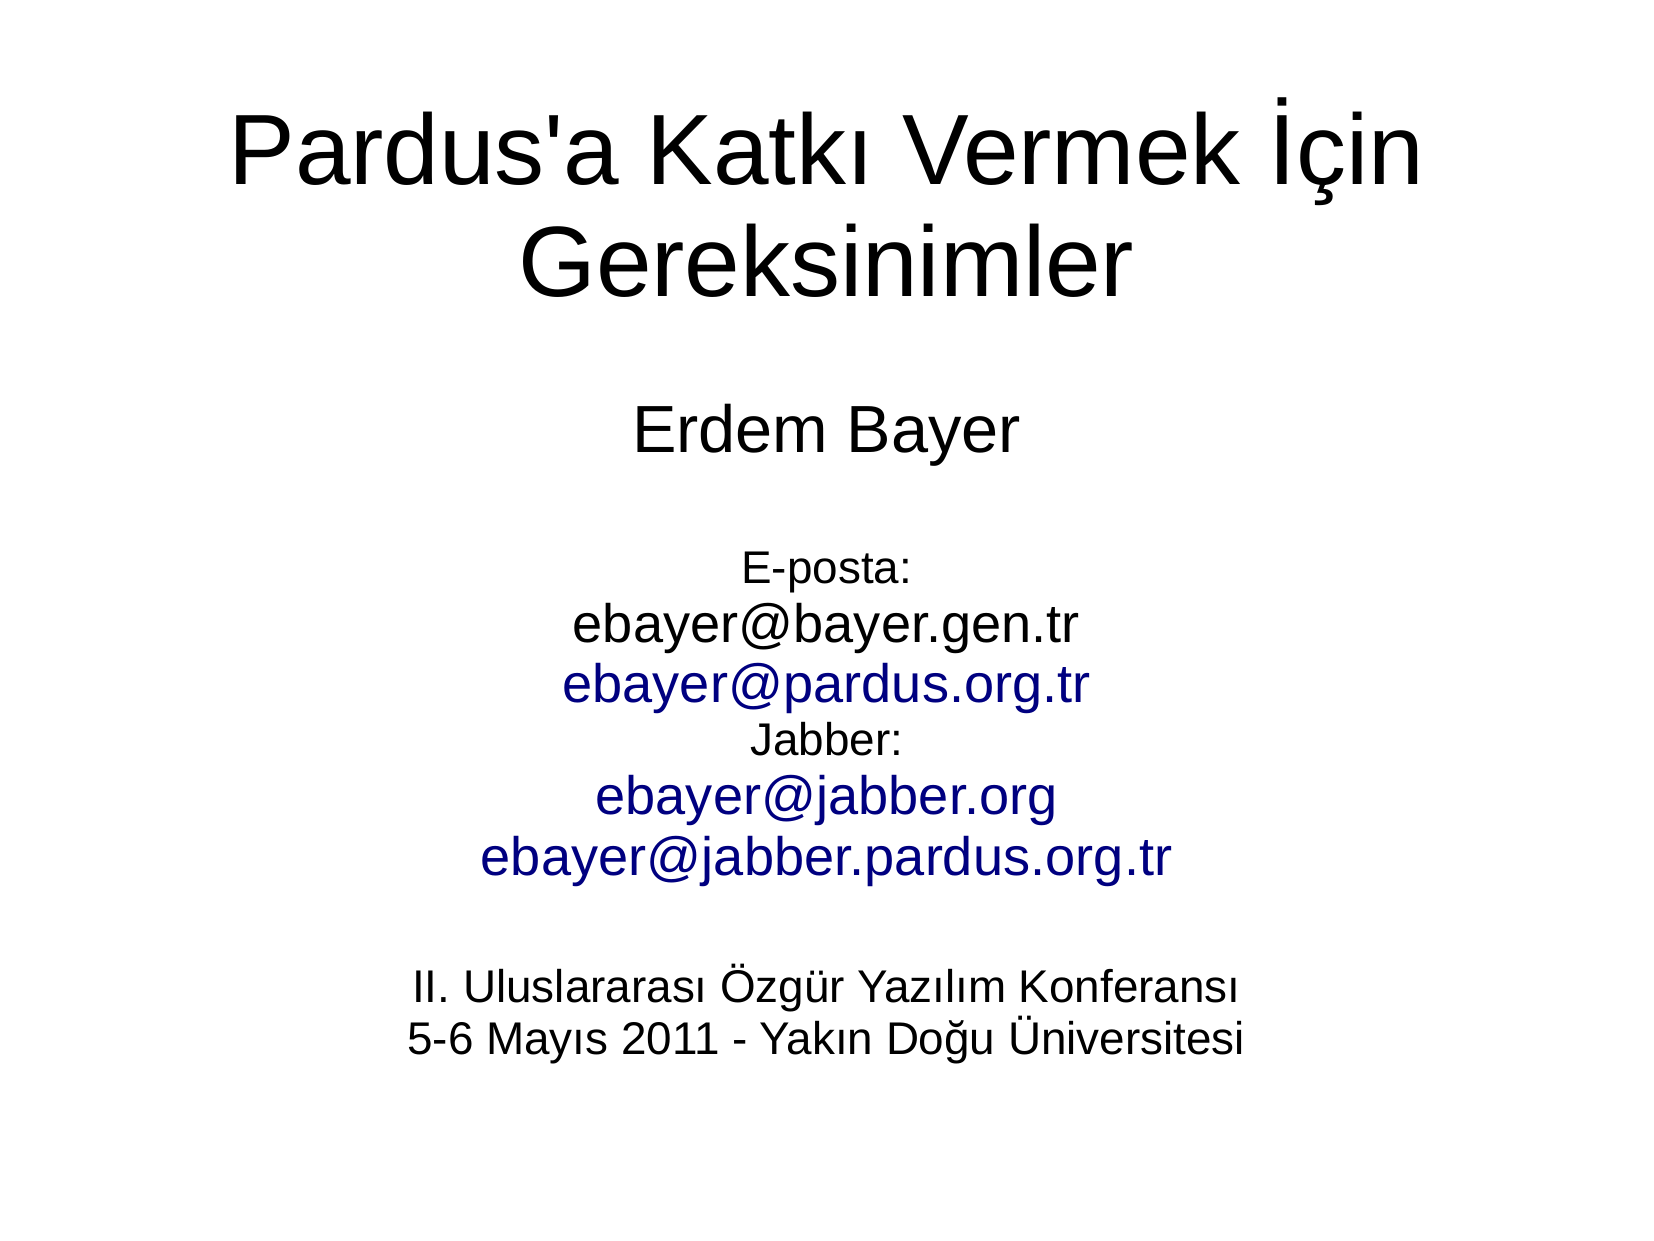

# Pardus'a Katkı Vermek İçin Gereksinimler
Erdem Bayer
E-posta:
ebayer@bayer.gen.tr
ebayer@pardus.org.tr
Jabber:
ebayer@jabber.org
ebayer@jabber.pardus.org.tr
II. Uluslararası Özgür Yazılım Konferansı
5-6 Mayıs 2011 - Yakın Doğu Üniversitesi